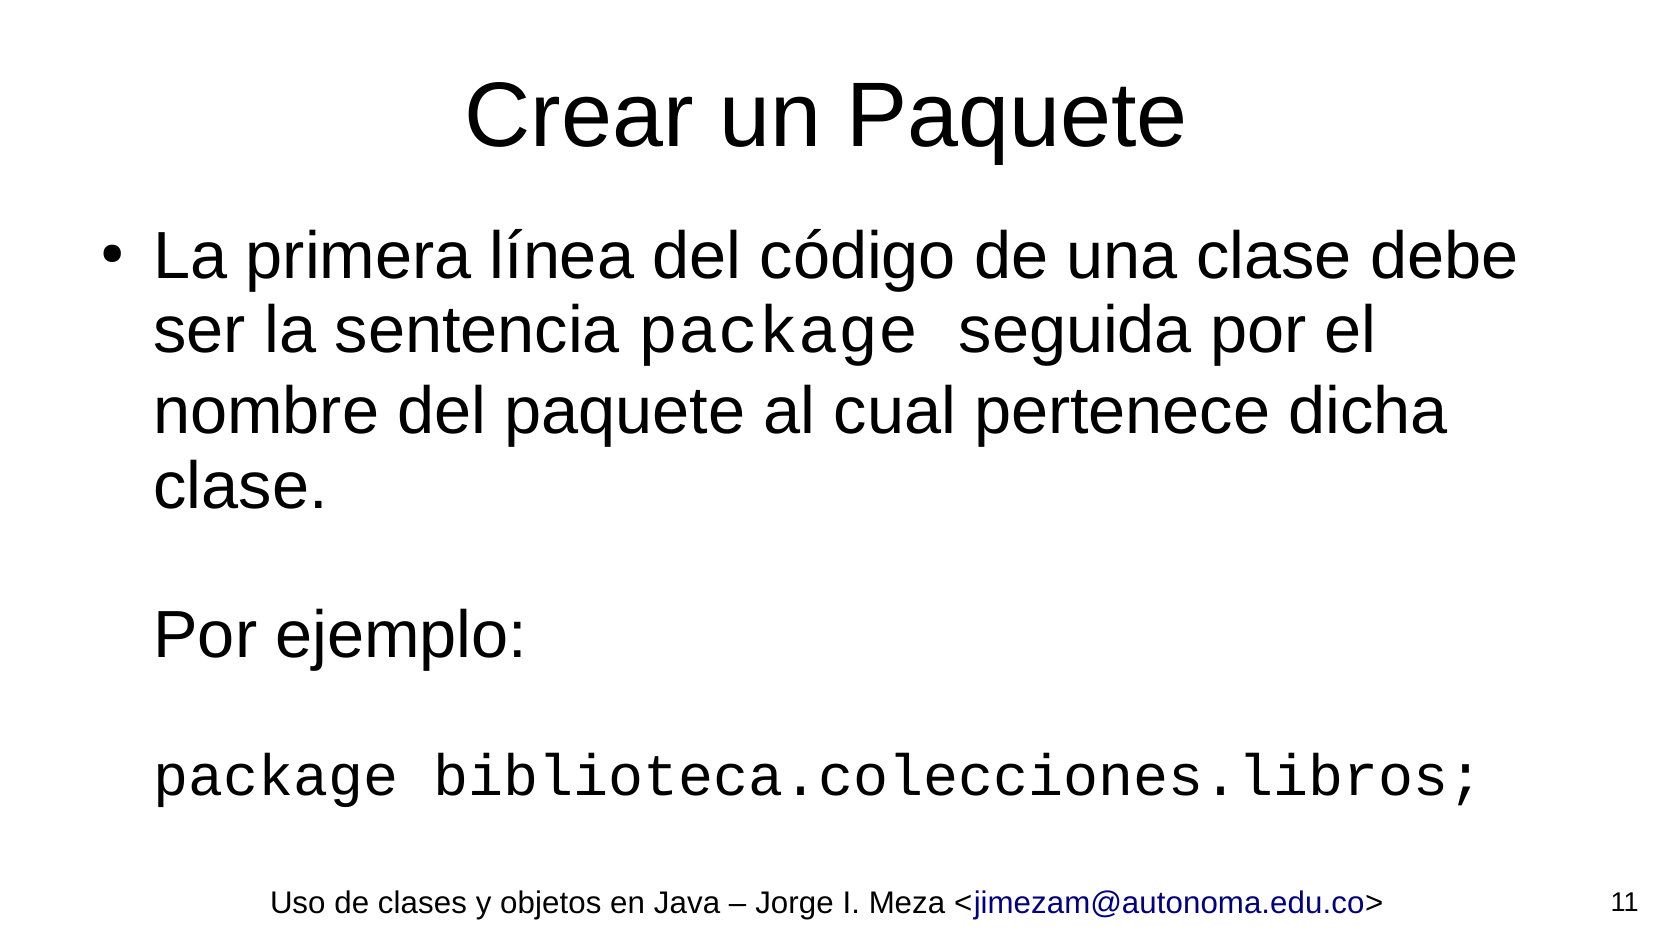

# Crear un Paquete
La primera línea del código de una clase debe ser la sentencia package seguida por el nombre del paquete al cual pertenece dicha clase.
Por ejemplo:
package biblioteca.colecciones.libros;